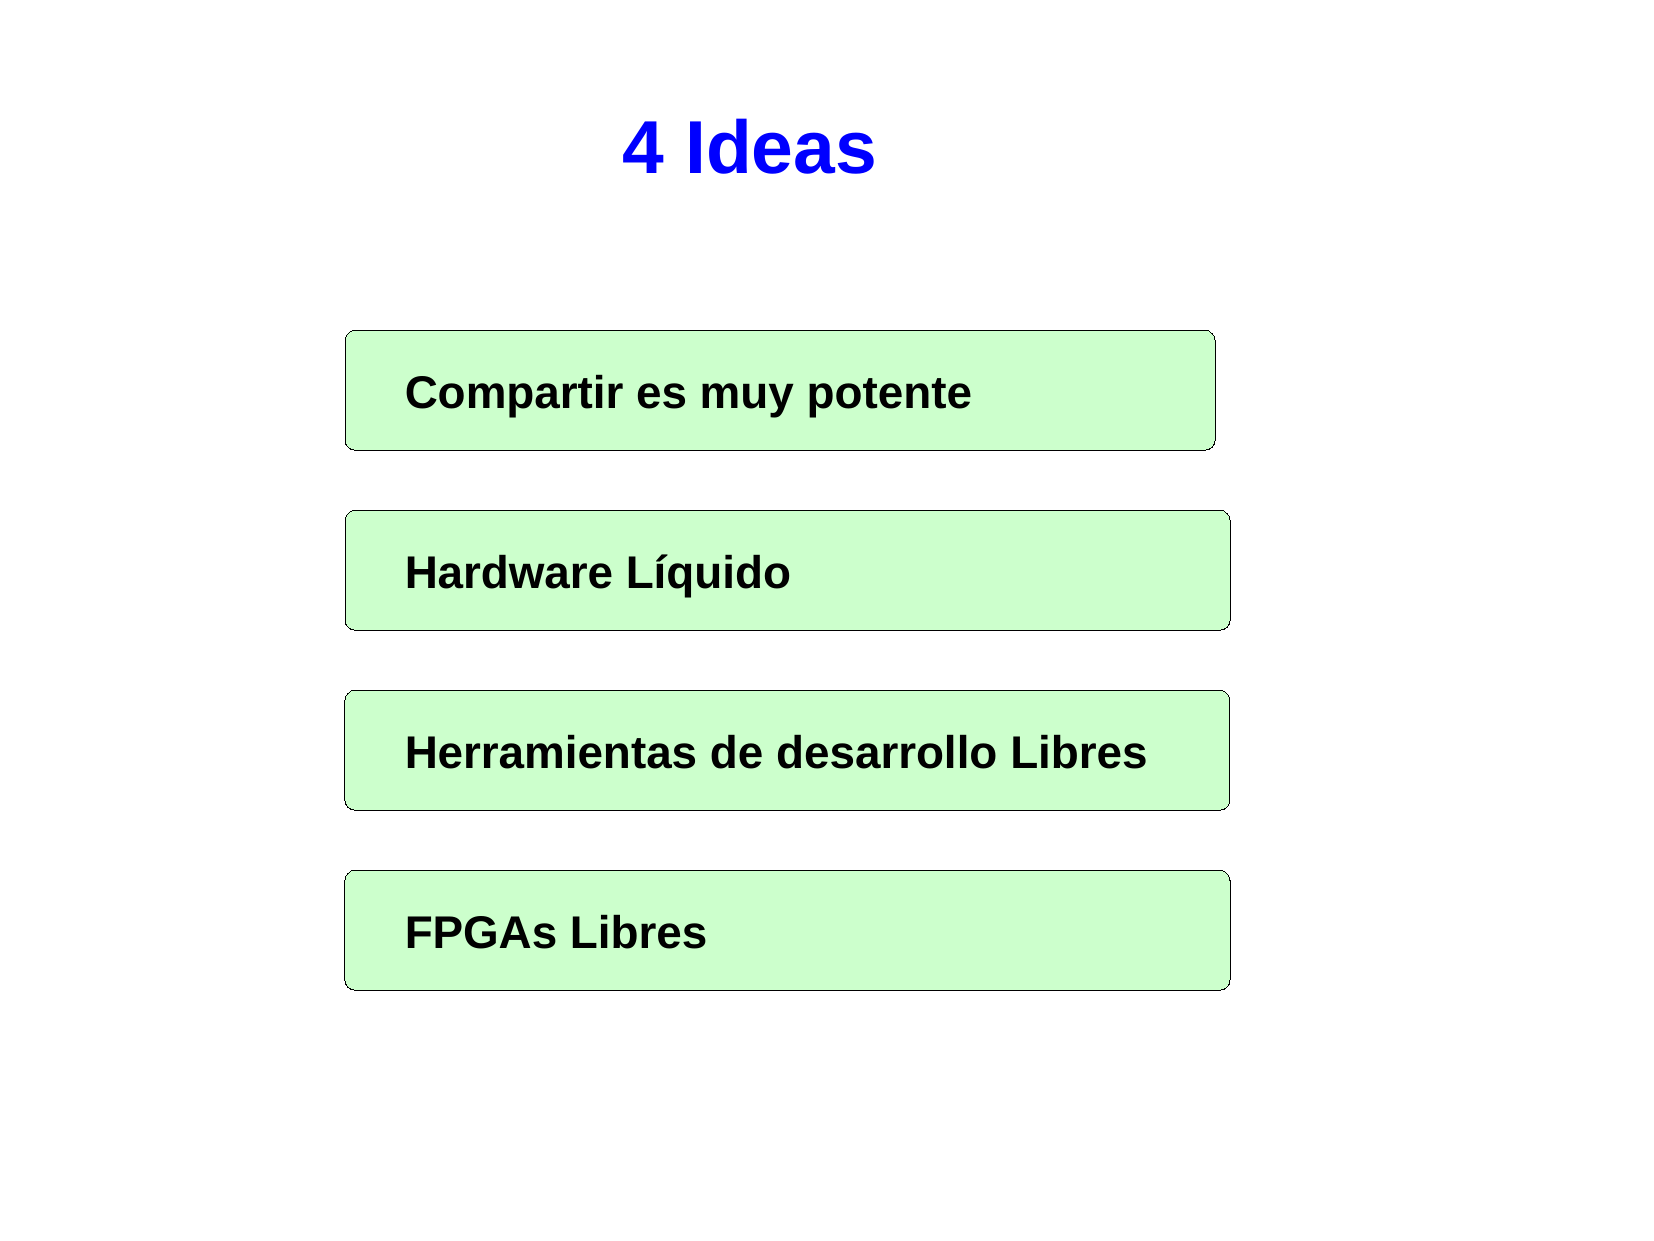

# 4 Ideas
Compartir es muy potente
Hardware Líquido
Herramientas de desarrollo Libres
Herramientas de desarrollo Libres
FPGAs Libres